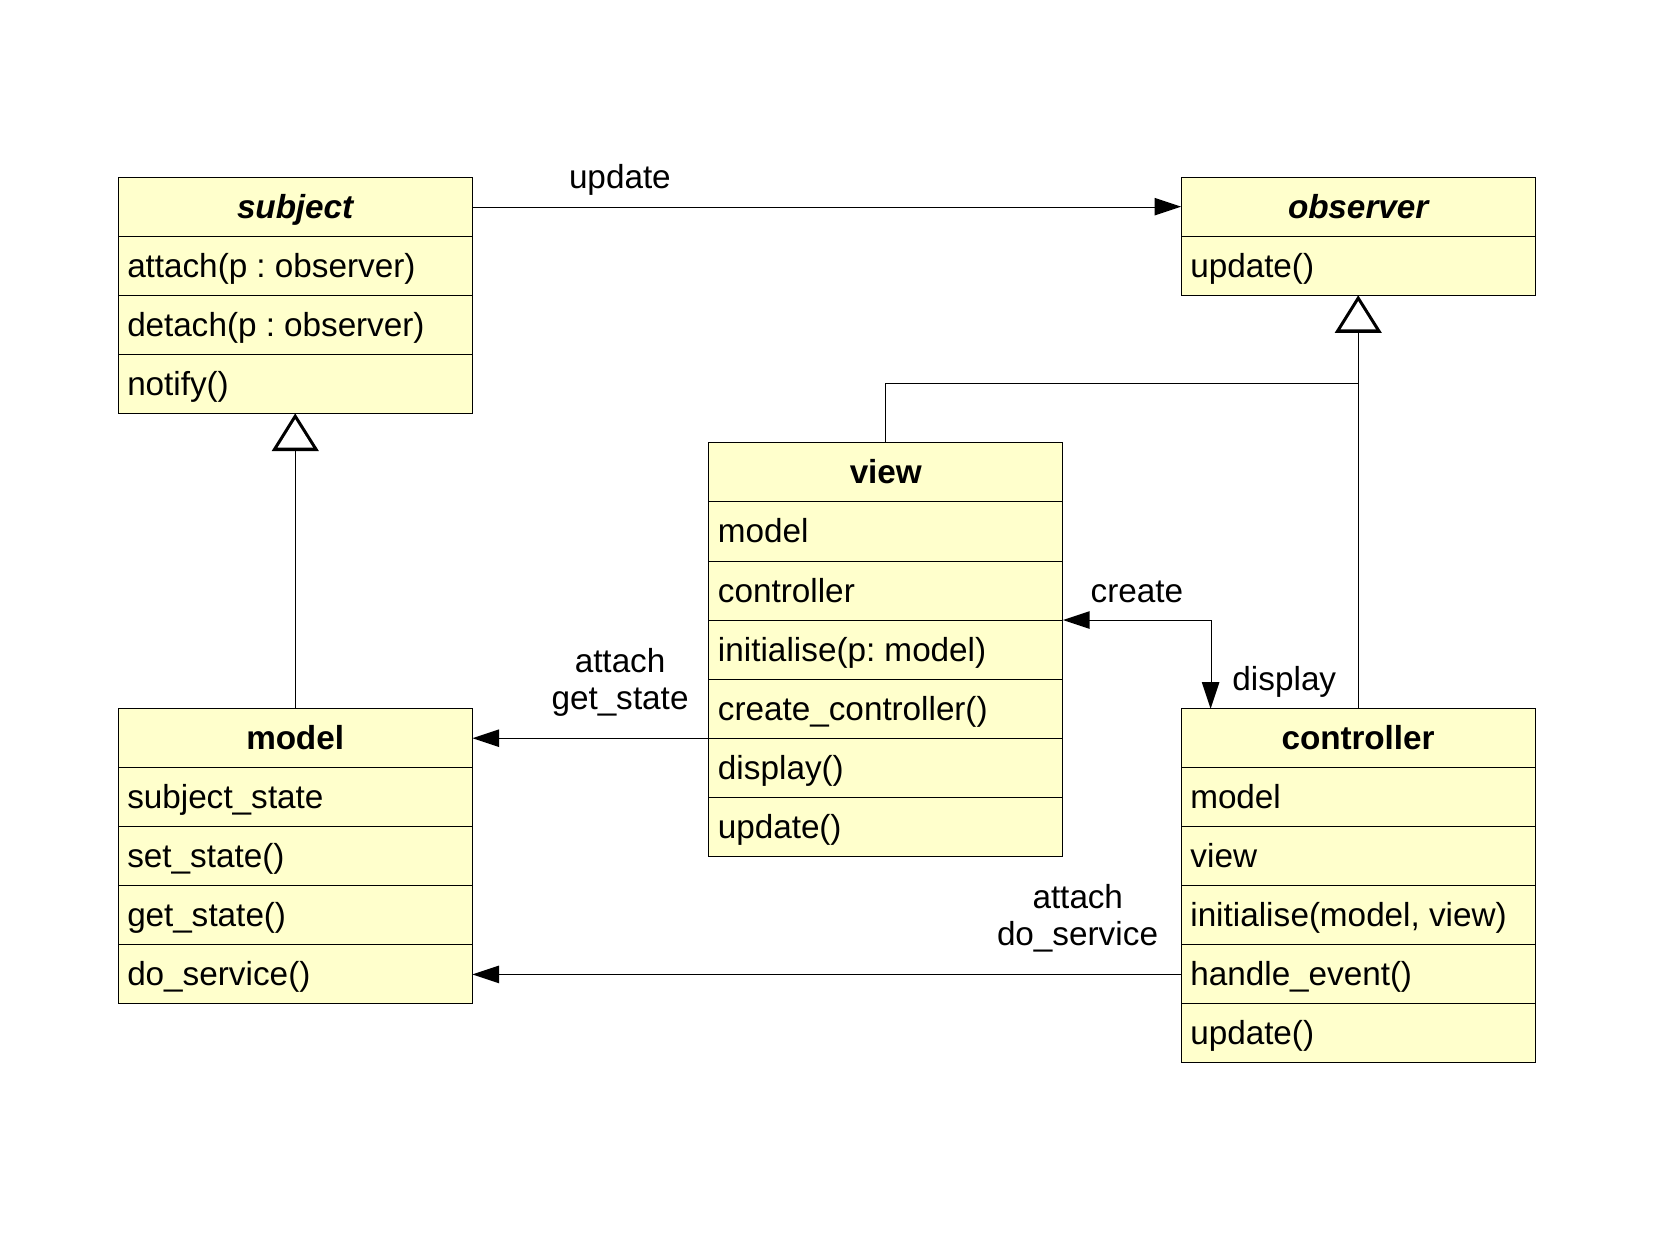

update
subject
 attach(p : observer)
 detach(p : observer)
 notify()
observer
 update()
view
 model
 controller
 initialise(p: model)
 create_controller()
 display()
 update()
create
attach
get_state
display
model
 subject_state
 set_state()
 get_state()
 do_service()
controller
 model
 view
 initialise(model, view)
 handle_event()
 update()
attach
do_service